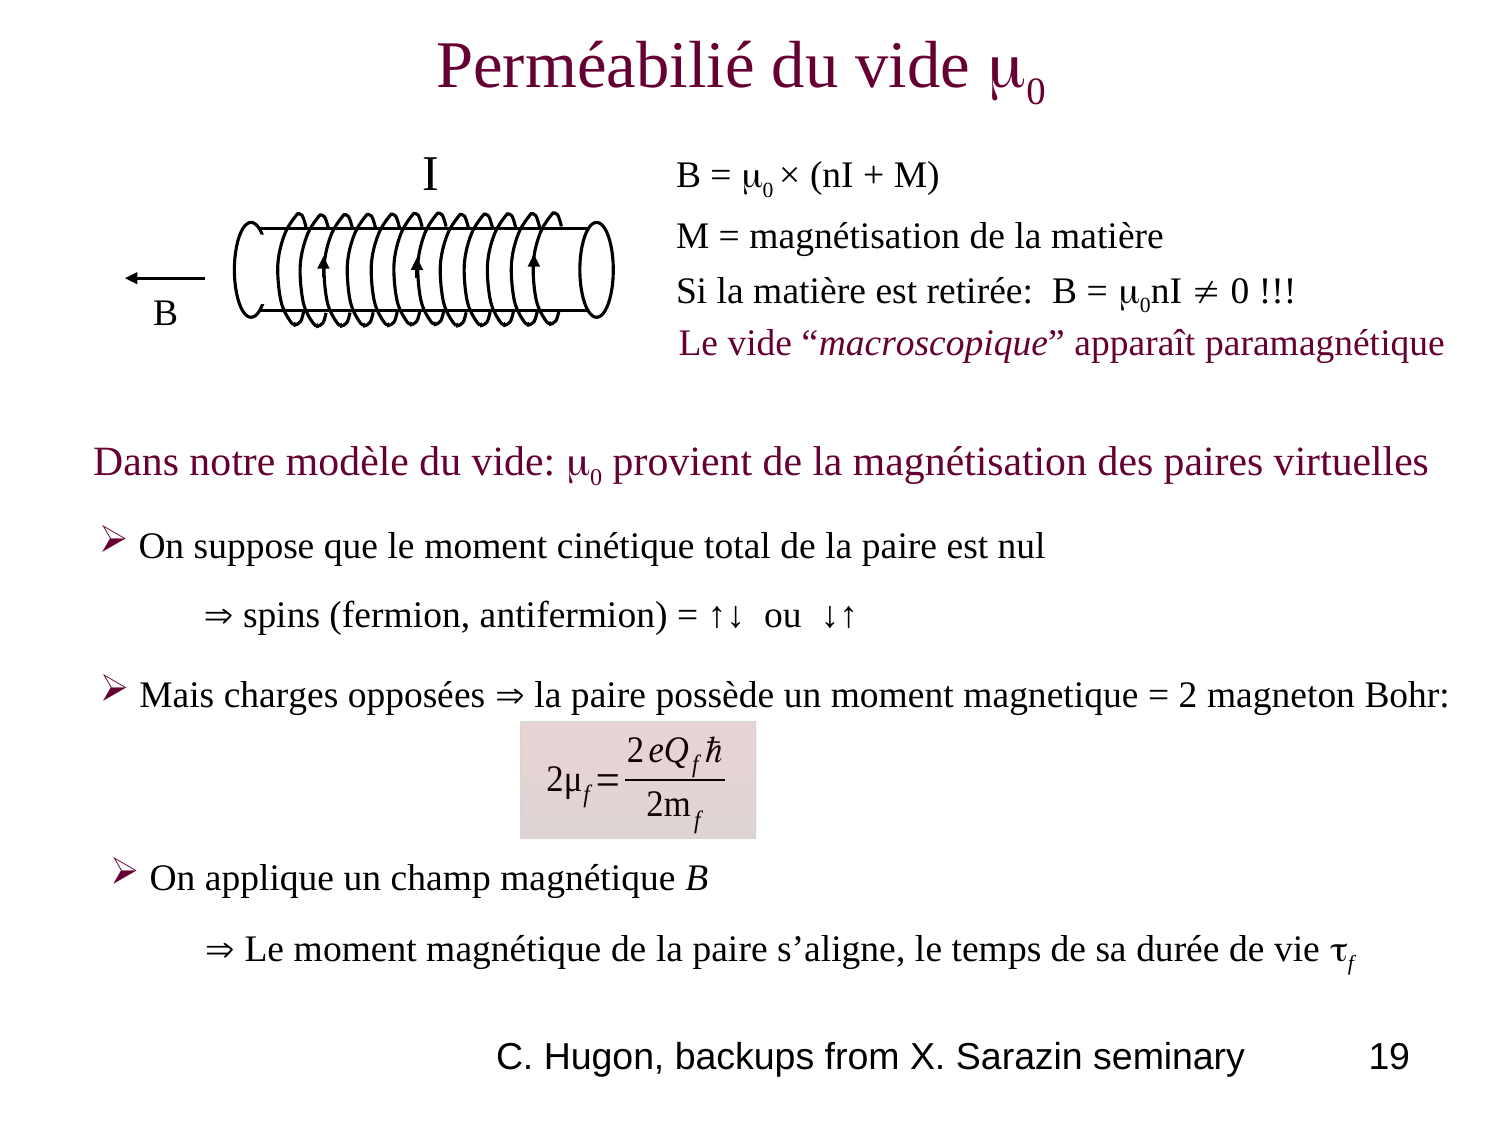

Perméabilié du vide 0
I
B
B = 0 × (nI + M)
M = magnétisation de la matière
Si la matière est retirée: B = 0nI  0 !!!
Le vide “macroscopique” apparaît paramagnétique
Dans notre modèle du vide: 0 provient de la magnétisation des paires virtuelles
 On suppose que le moment cinétique total de la paire est nul
  spins (fermion, antifermion) = ↑↓ ou ↓↑
 Mais charges opposées  la paire possède un moment magnetique = 2 magneton Bohr:
 On applique un champ magnétique B
  Le moment magnétique de la paire s’aligne, le temps de sa durée de vie f
C. Hugon, backups from X. Sarazin seminary
19